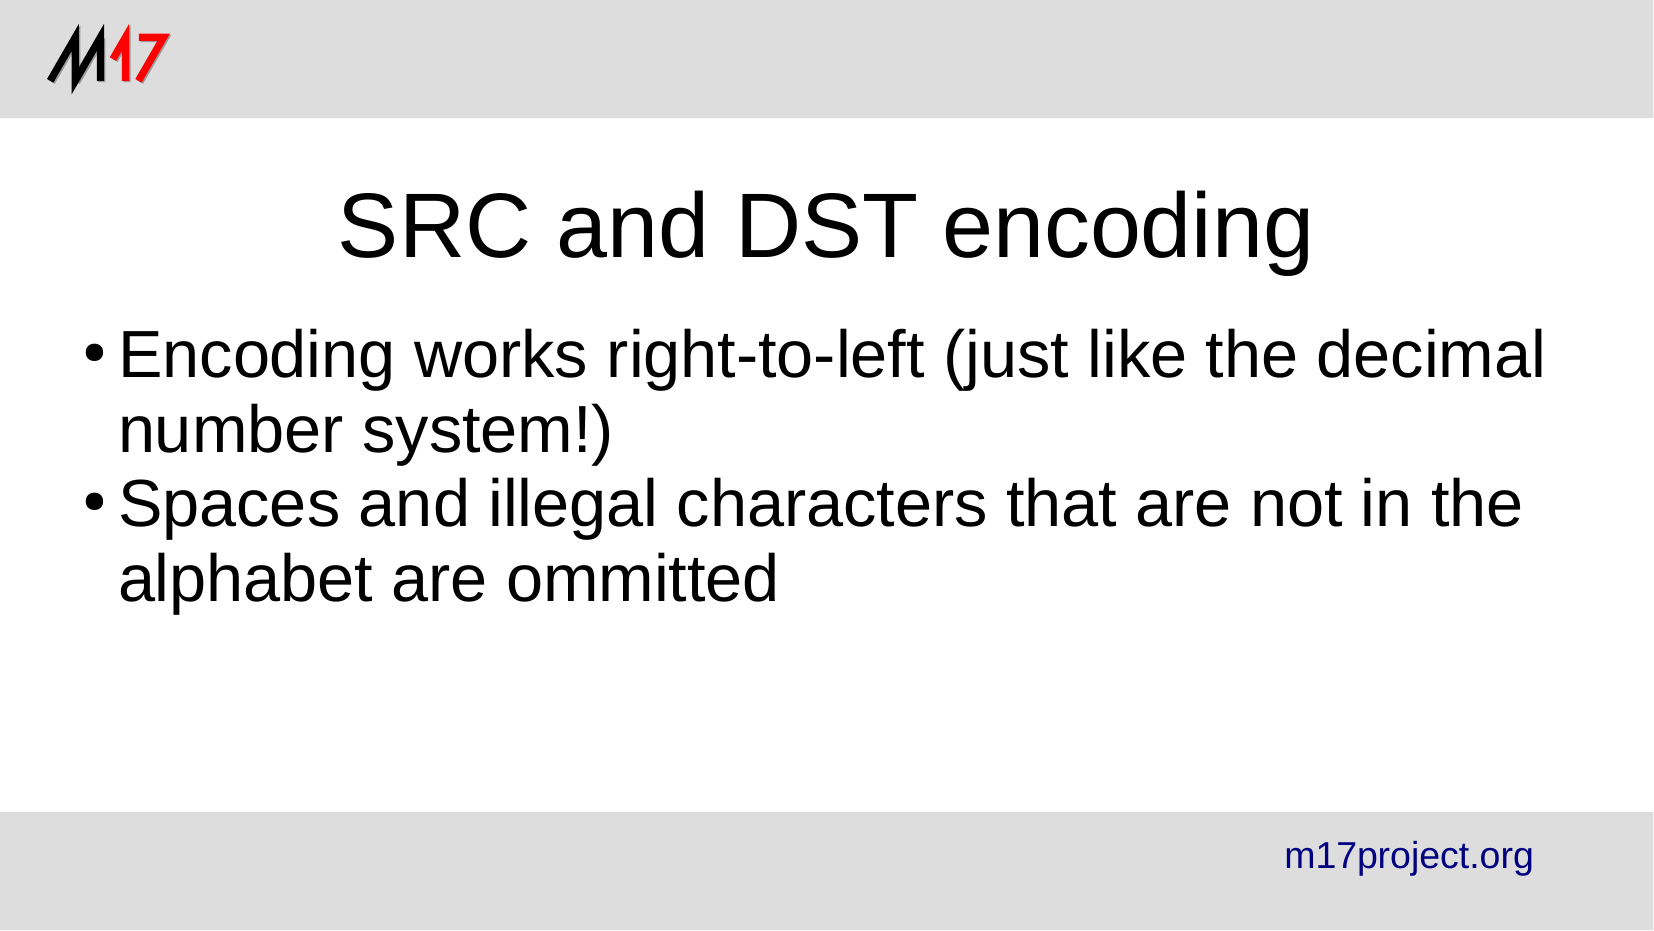

# SRC and DST encoding
Encoding works right-to-left (just like the decimal number system!)
Spaces and illegal characters that are not in the alphabet are ommitted
m17project.org